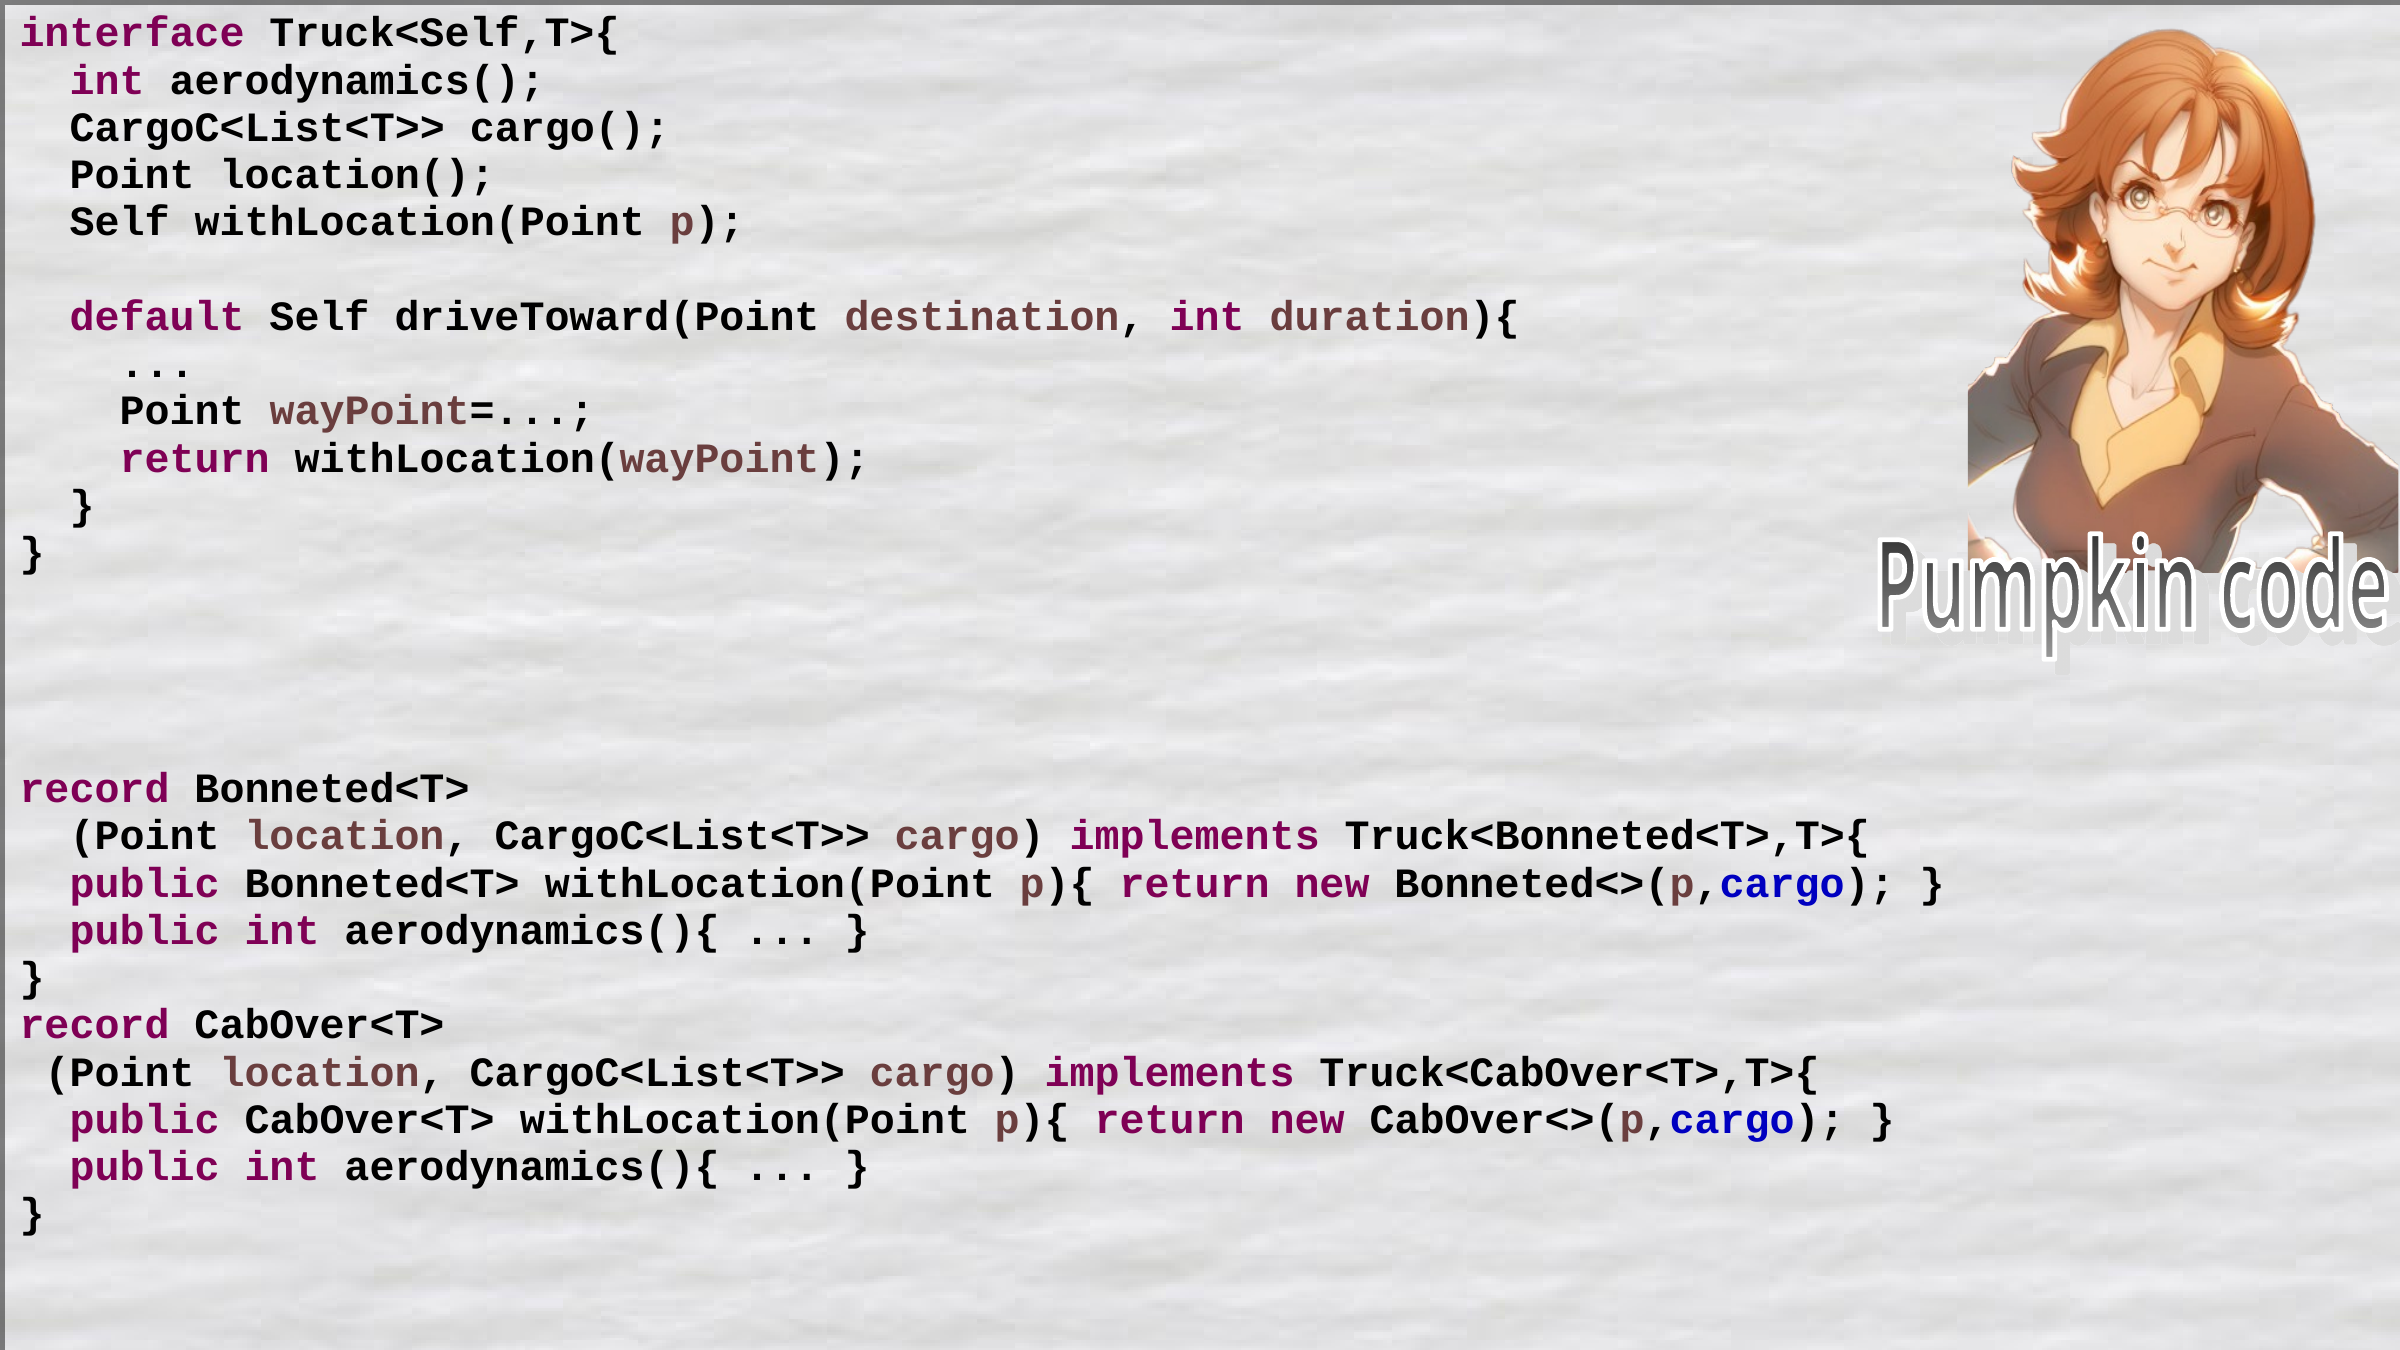

interface Truck<Self,T>{
 int aerodynamics();
 CargoC<List<T>> cargo();
 Point location();
 Self withLocation(Point p);
 default Self driveToward(Point destination, int duration){
 ...
 Point wayPoint=...;
 return withLocation(wayPoint);
 }
}
record Bonneted<T>
 (Point location, CargoC<List<T>> cargo) implements Truck<Bonneted<T>,T>{
 public Bonneted<T> withLocation(Point p){ return new Bonneted<>(p,cargo); }
 public int aerodynamics(){ ... }
}
record CabOver<T>
 (Point location, CargoC<List<T>> cargo) implements Truck<CabOver<T>,T>{
 public CabOver<T> withLocation(Point p){ return new CabOver<>(p,cargo); }
 public int aerodynamics(){ ... }
}
Pumpkin code